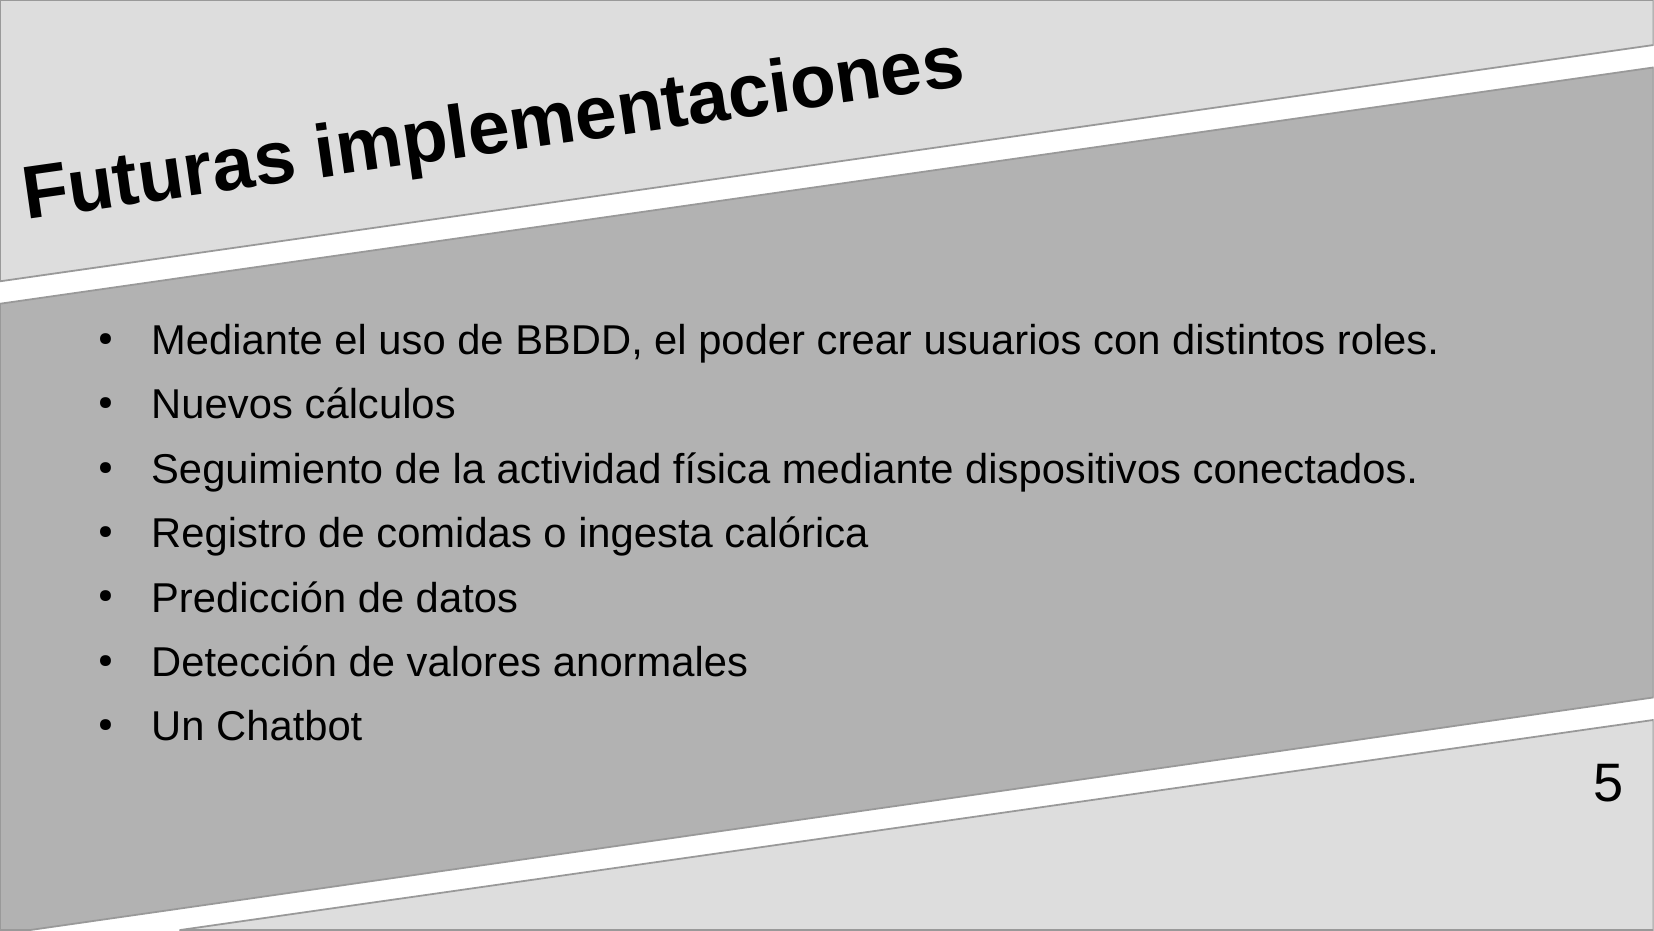

# Futuras implementaciones
Mediante el uso de BBDD, el poder crear usuarios con distintos roles.
Nuevos cálculos
Seguimiento de la actividad física mediante dispositivos conectados.
Registro de comidas o ingesta calórica
Predicción de datos
Detección de valores anormales
Un Chatbot
5